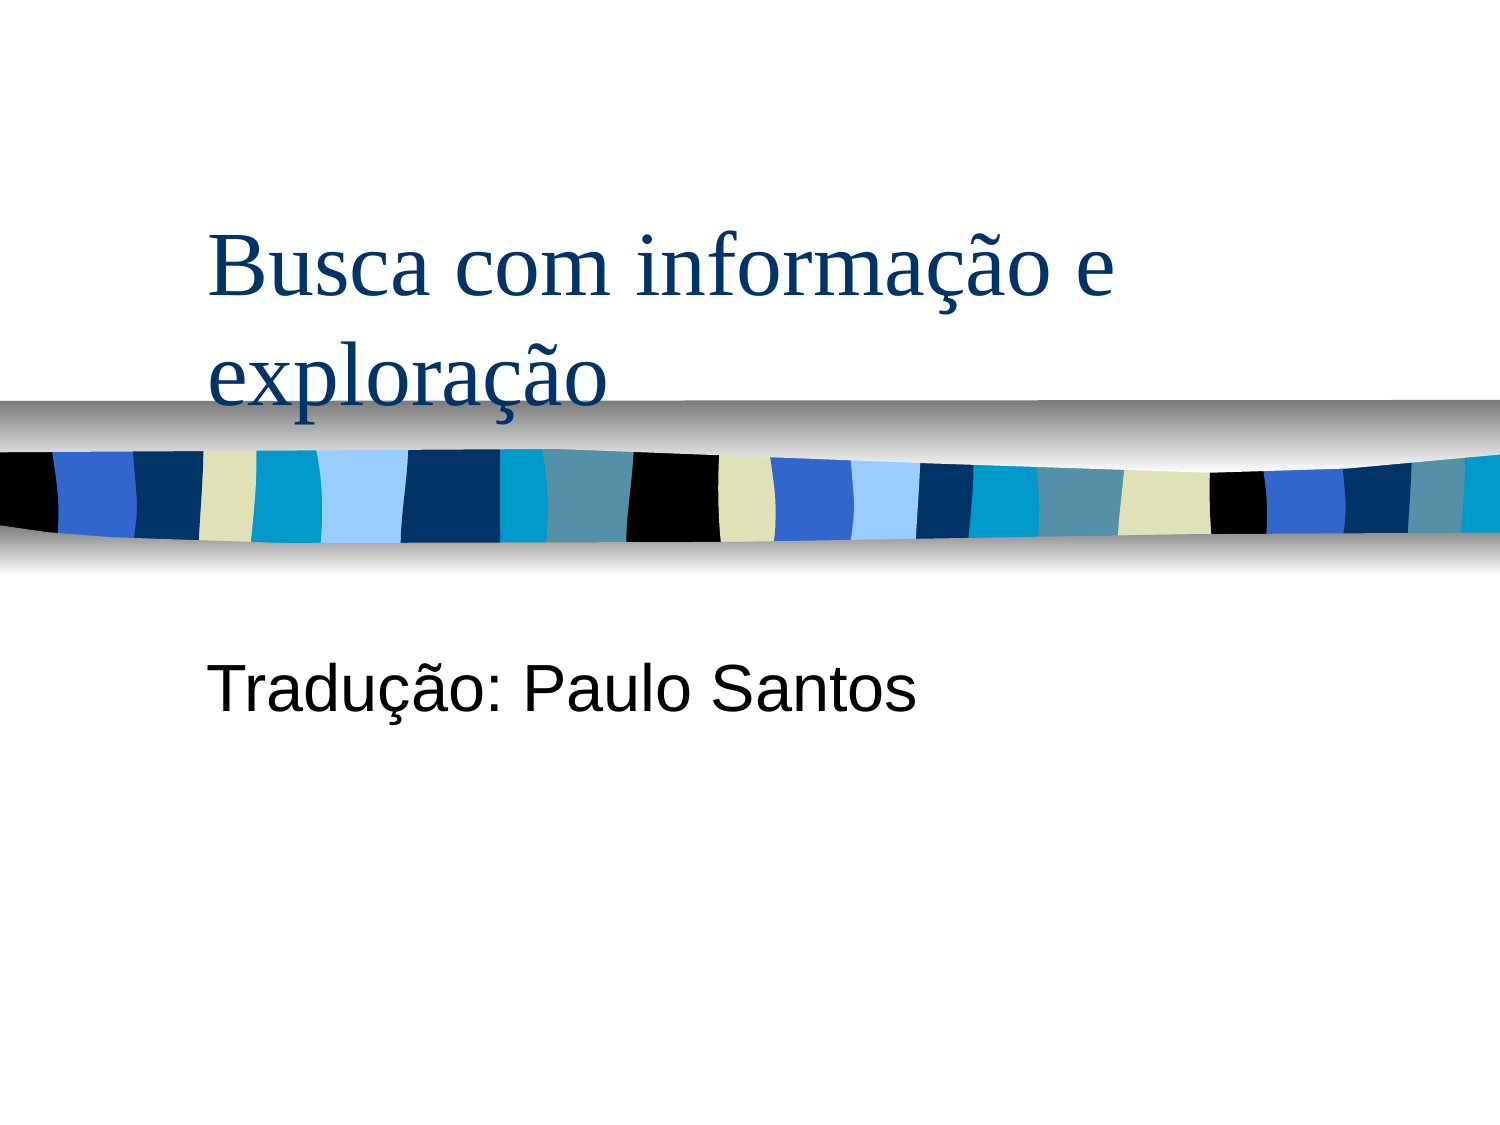

# Busca com informação e exploração
Tradução: Paulo Santos